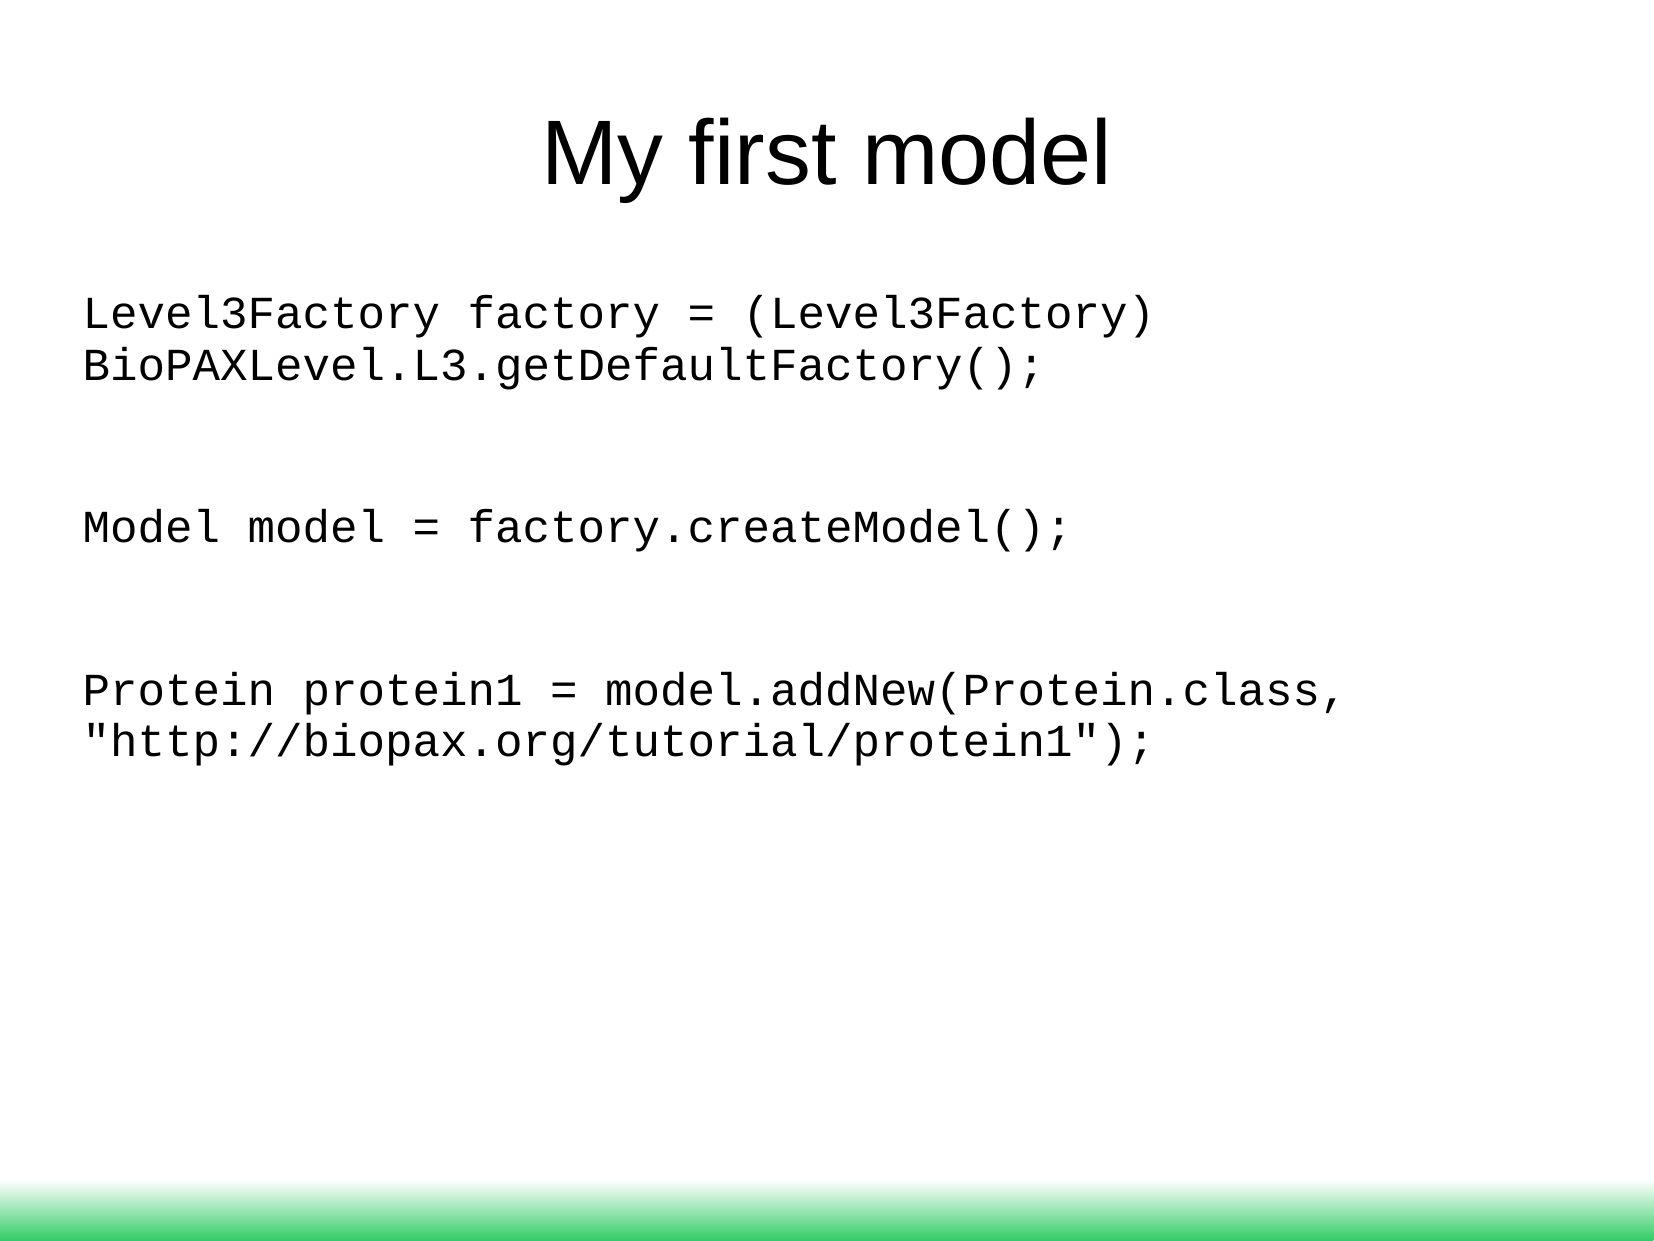

# My first model
Level3Factory factory = (Level3Factory) BioPAXLevel.L3.getDefaultFactory();
Model model = factory.createModel();
Protein protein1 = model.addNew(Protein.class, "http://biopax.org/tutorial/protein1");